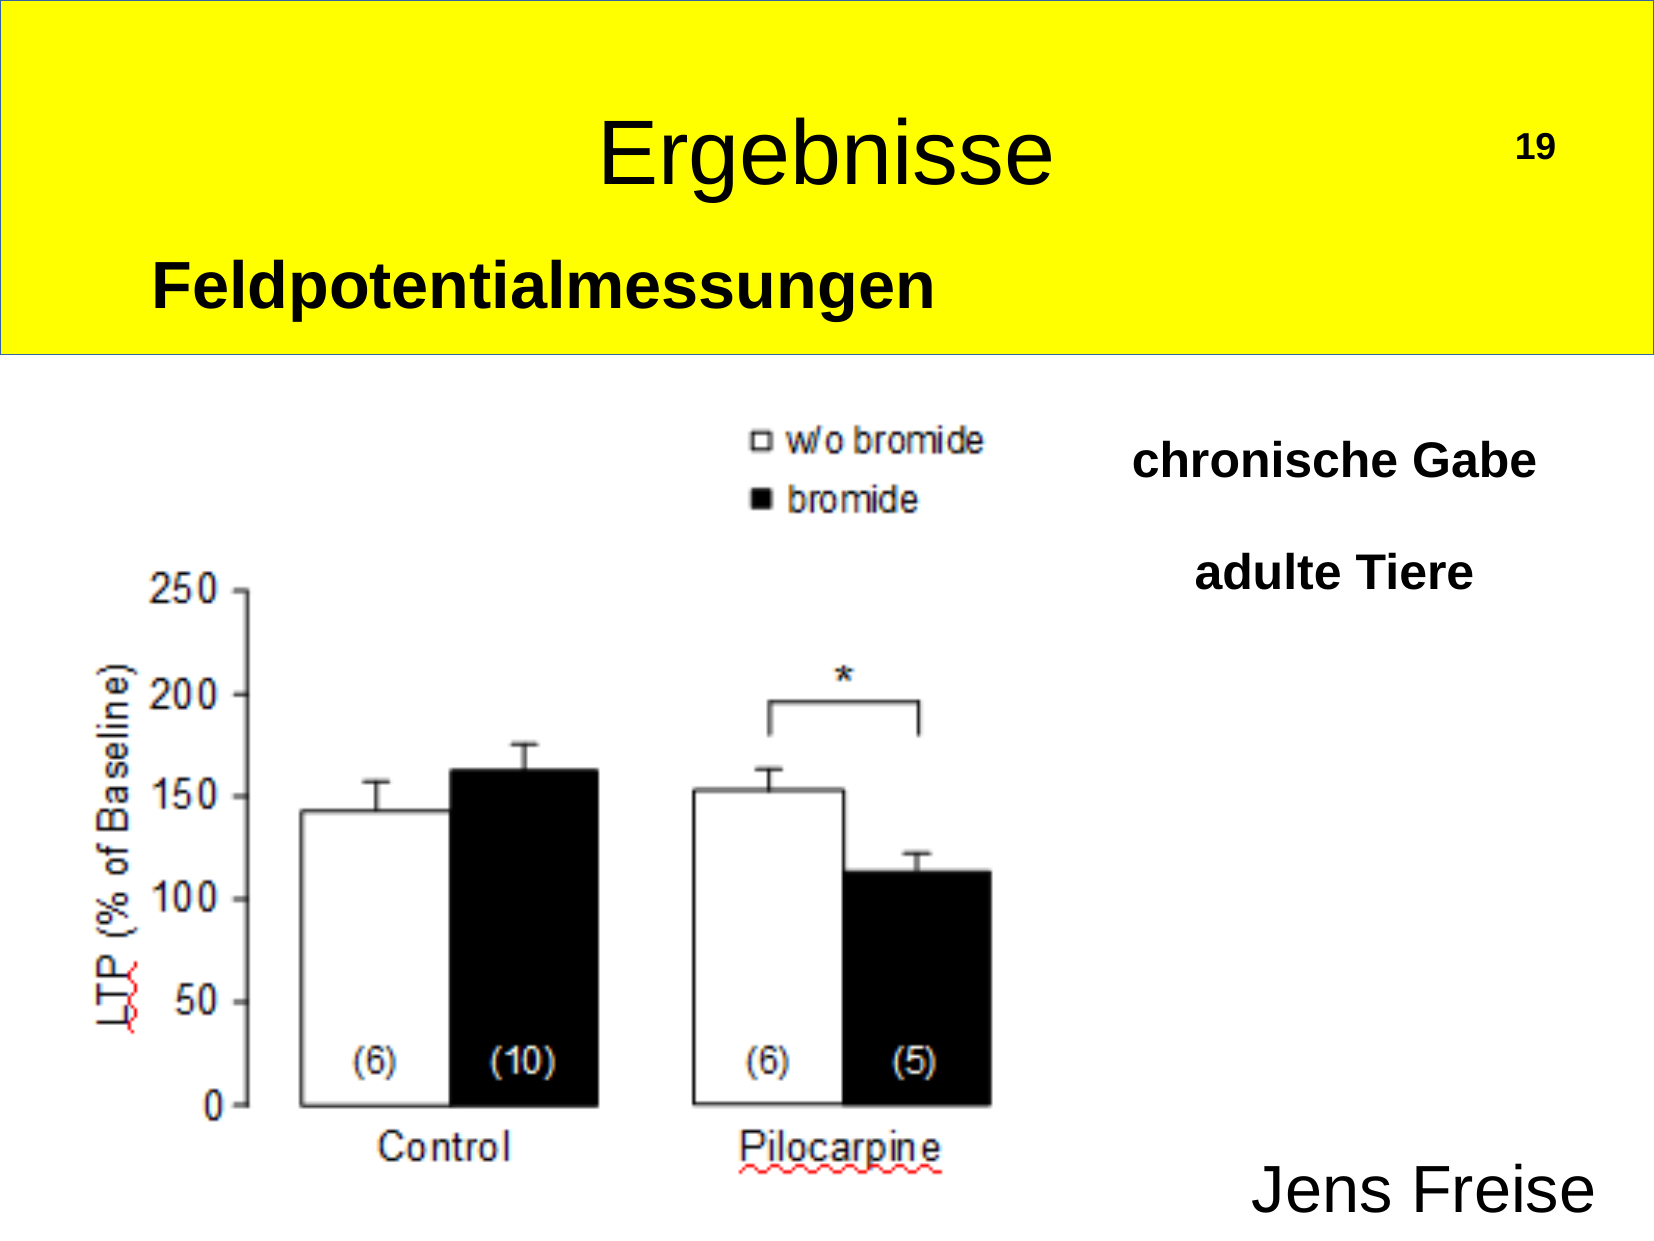

# Ergebnisse
 Feldpotentialmessungen
chronische Gabe
adulte Tiere
Jens Freise